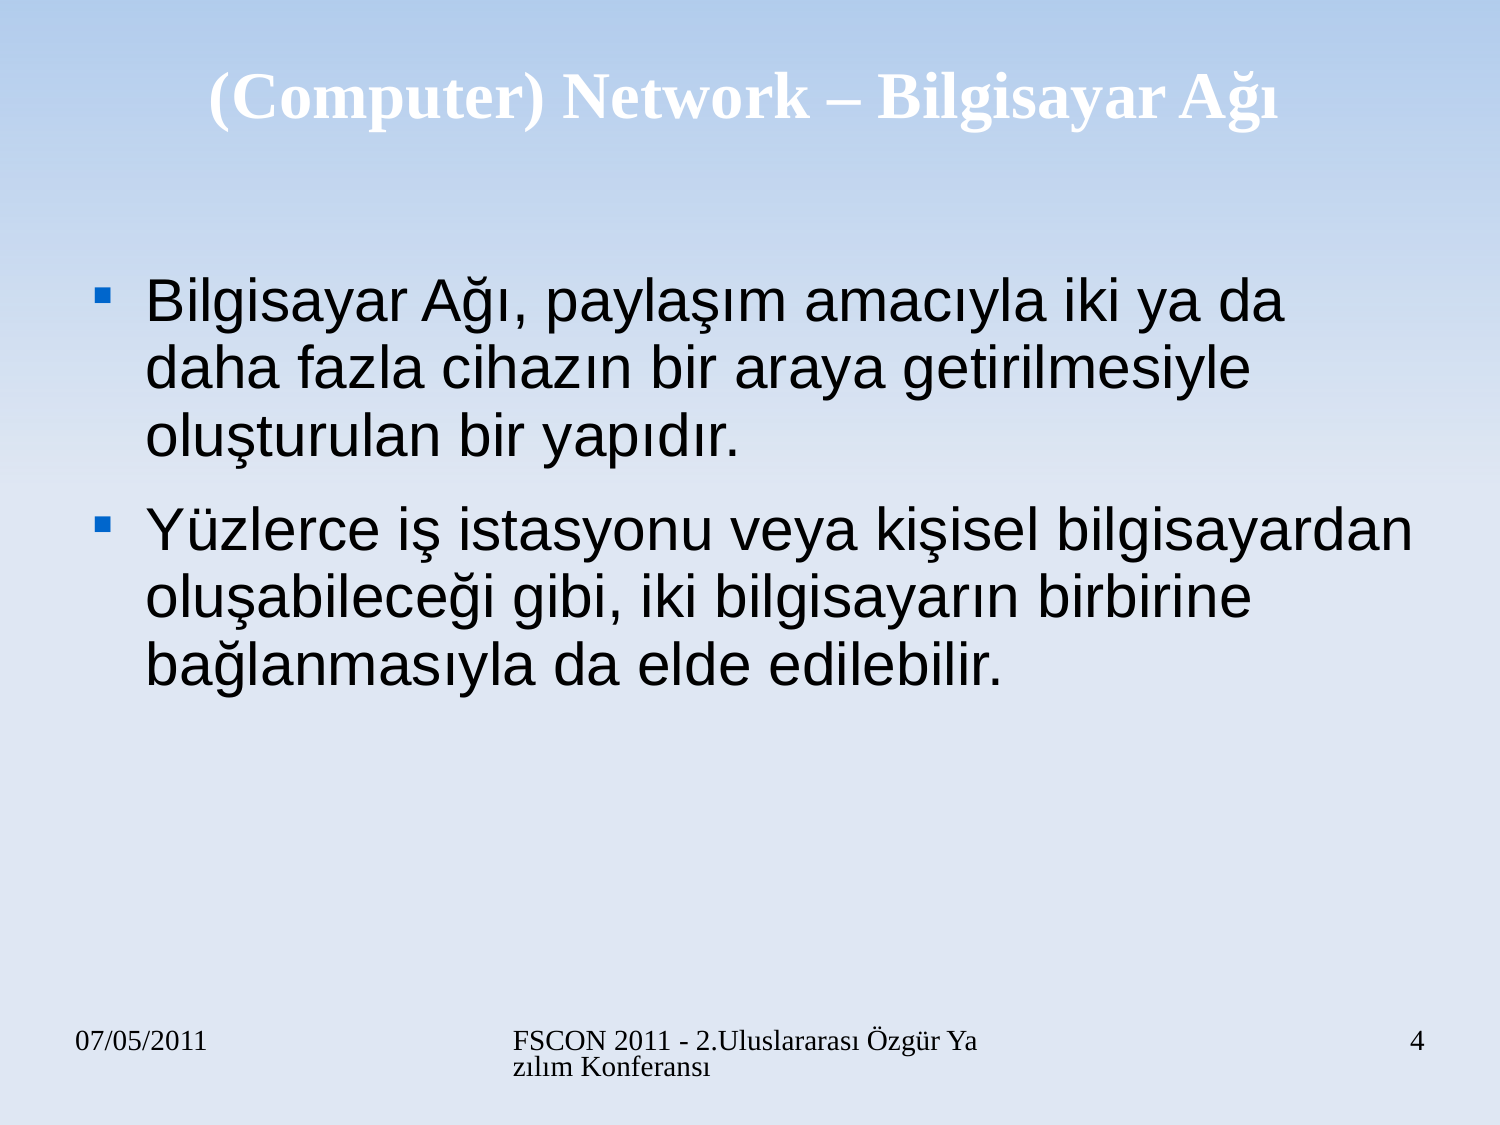

# (Computer) Network – Bilgisayar Ağı
Bilgisayar Ağı, paylaşım amacıyla iki ya da daha fazla cihazın bir araya getirilmesiyle oluşturulan bir yapıdır.
Yüzlerce iş istasyonu veya kişisel bilgisayardan oluşabileceği gibi, iki bilgisayarın birbirine bağlanmasıyla da elde edilebilir.
07/05/2011
FSCON 2011 - 2.Uluslararası Özgür Yazılım Konferansı
4